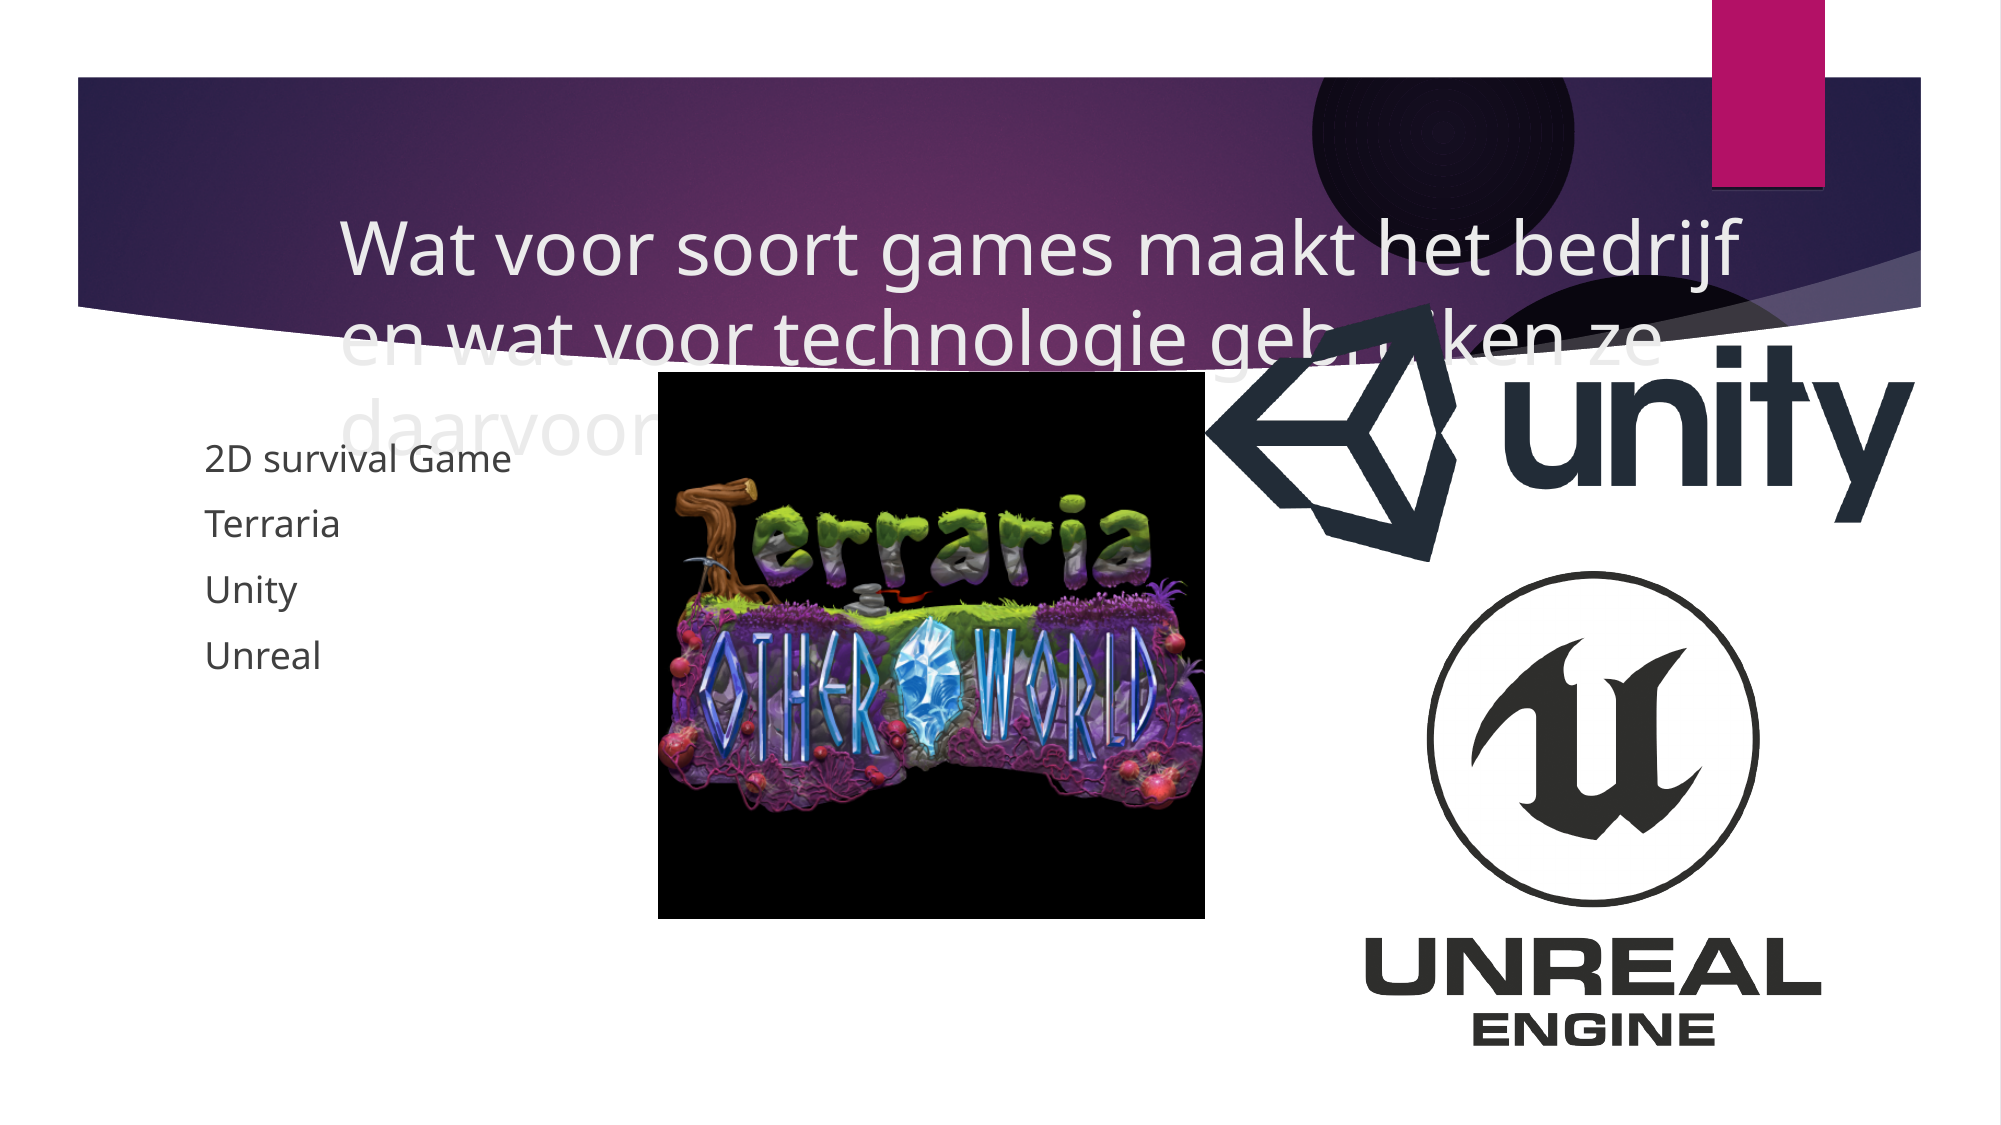

# Wat voor soort games maakt het bedrijf en wat voor technologie gebruiken ze daarvoor?
2D survival Game
Terraria
Unity
Unreal